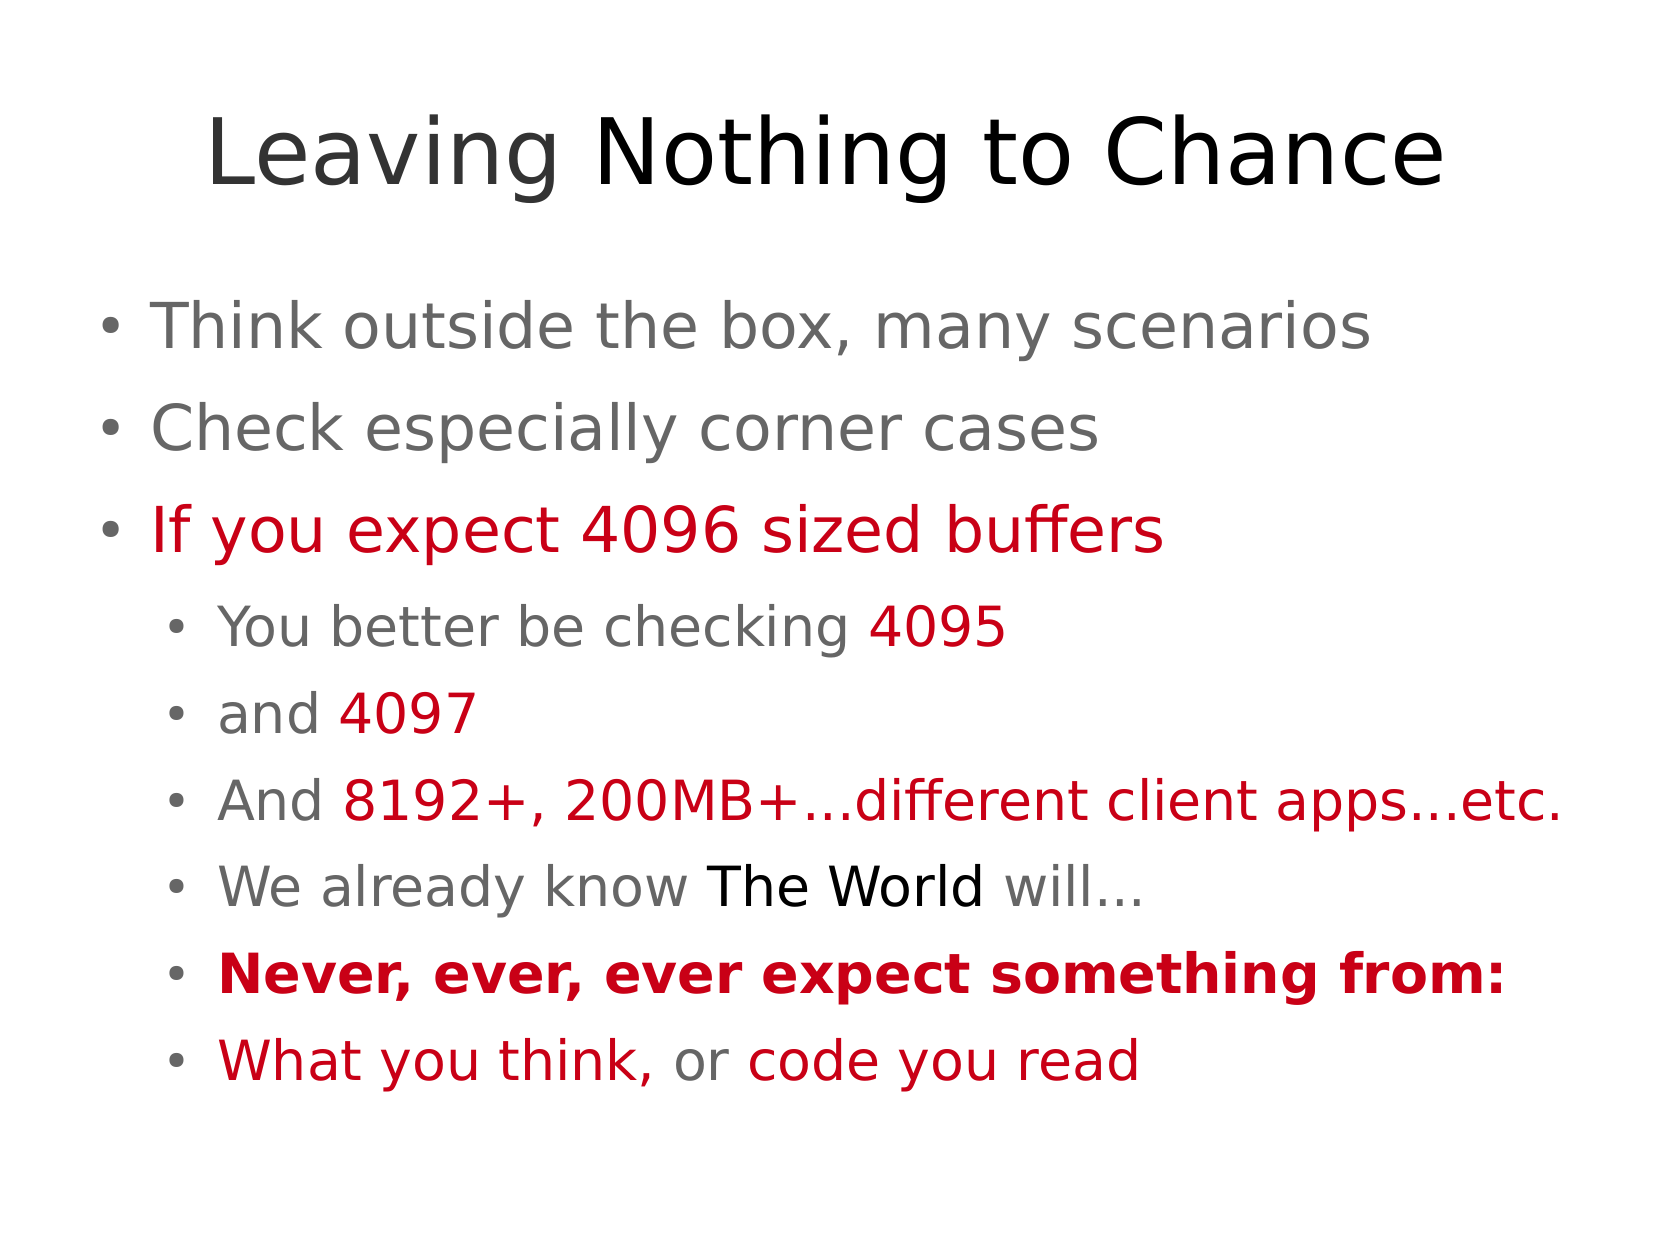

# Leaving Nothing to Chance
Think outside the box, many scenarios
Check especially corner cases
If you expect 4096 sized buffers
You better be checking 4095
and 4097
And 8192+, 200MB+...different client apps...etc.
We already know The World will...
Never, ever, ever expect something from:
What you think, or code you read